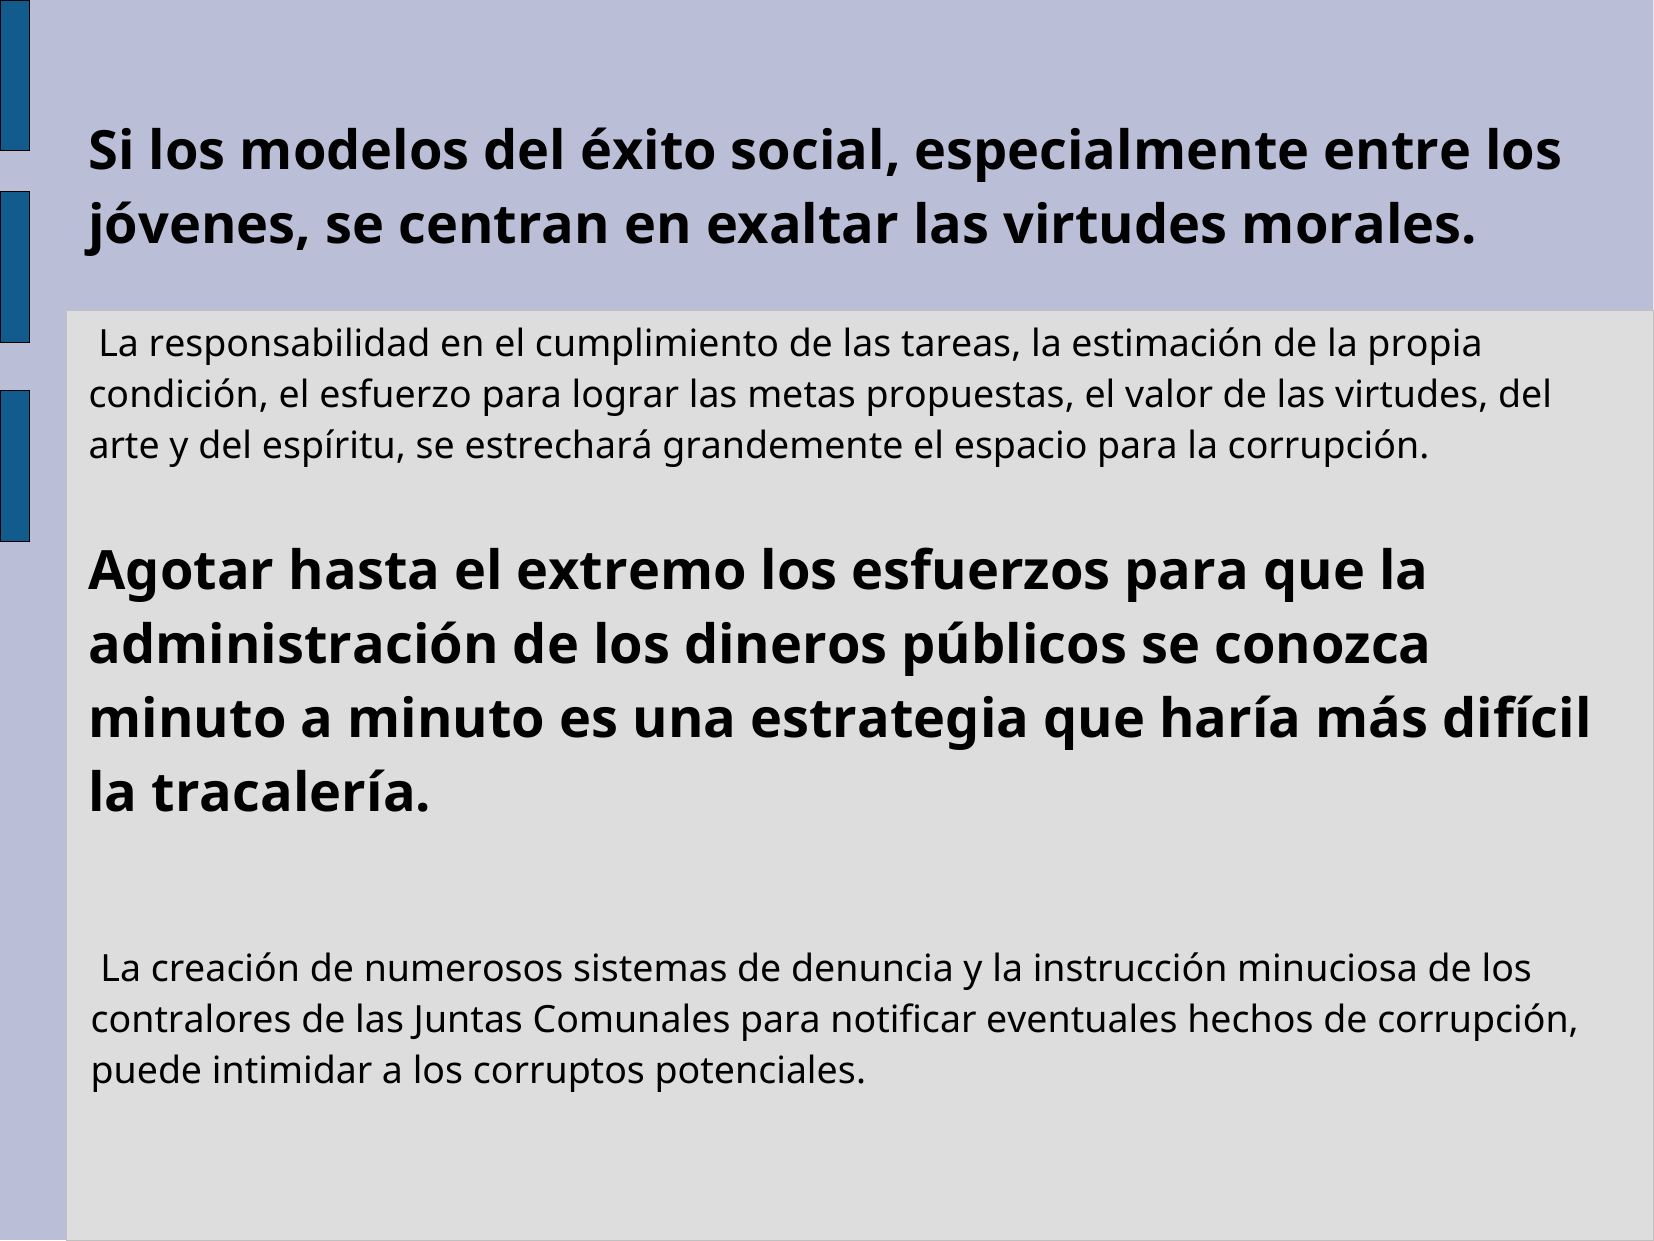

Si los modelos del éxito social, especialmente entre los jóvenes, se centran en exaltar las virtudes morales.
 La responsabilidad en el cumplimiento de las tareas, la estimación de la propia condición, el esfuerzo para lograr las metas propuestas, el valor de las virtudes, del arte y del espíritu, se estrechará grandemente el espacio para la corrupción.
Agotar hasta el extremo los esfuerzos para que la administración de los dineros públicos se conozca minuto a minuto es una estrategia que haría más difícil la tracalería.
 La creación de numerosos sistemas de denuncia y la instrucción minuciosa de los contralores de las Juntas Comunales para notificar eventuales hechos de corrupción, puede intimidar a los corruptos potenciales.